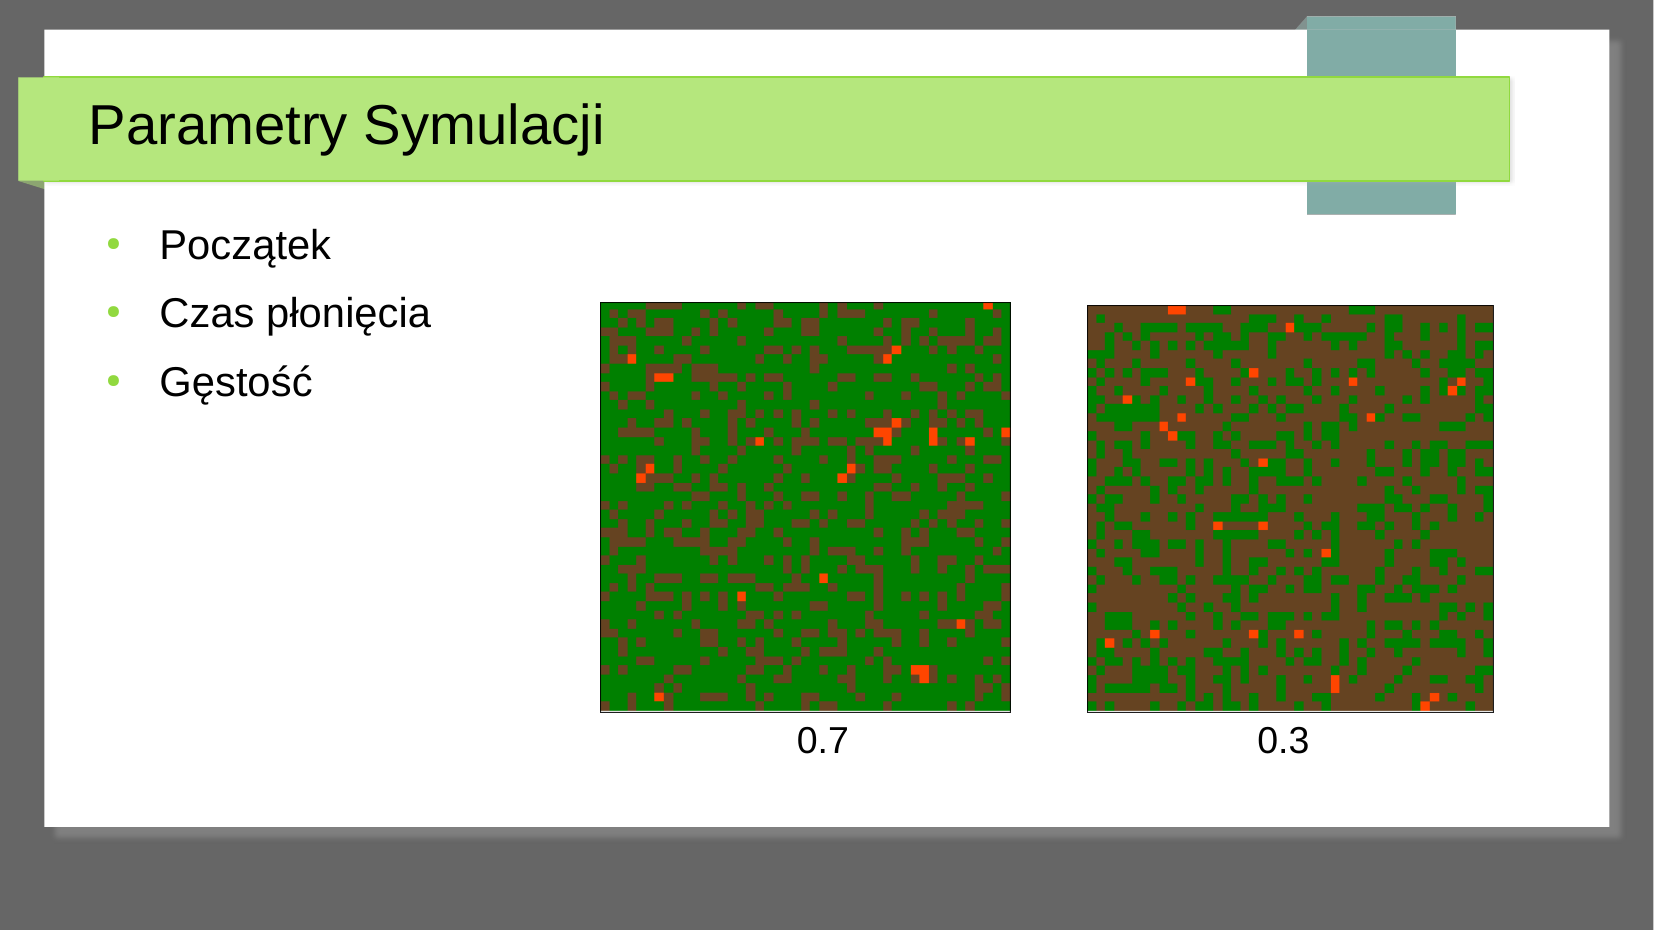

# Parametry Symulacji
Początek
Czas płonięcia
Gęstość
0.7						 0.3